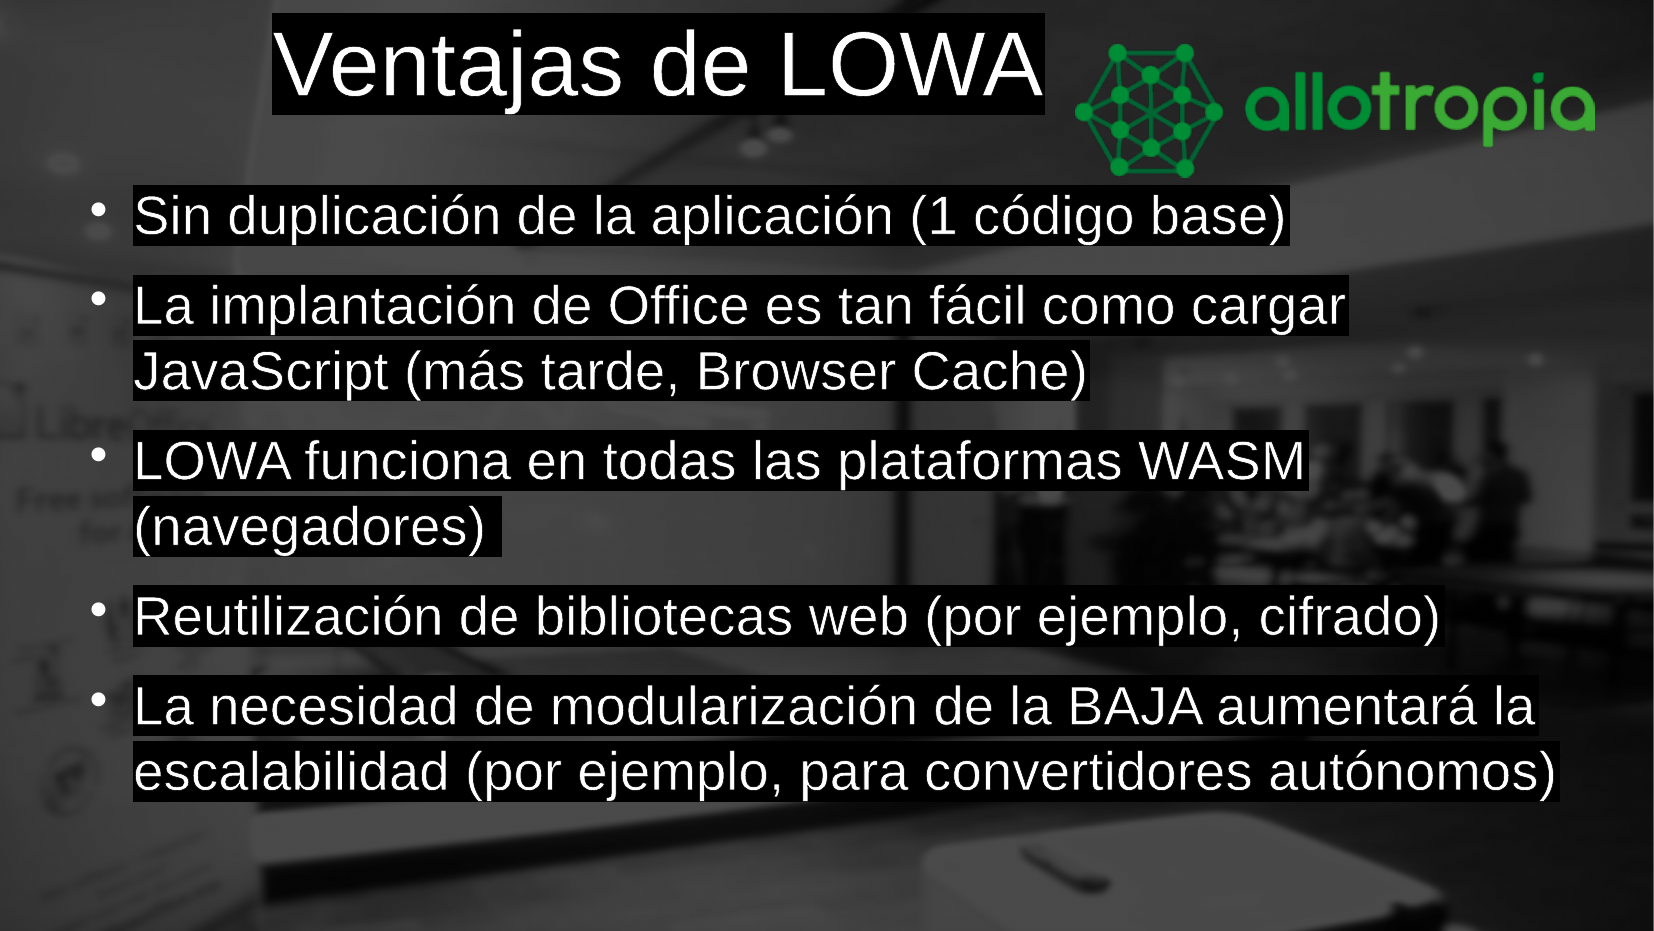

# Ventajas de LOWA
Sin duplicación de la aplicación (1 código base)
La implantación de Office es tan fácil como cargar JavaScript (más tarde, Browser Cache)
LOWA funciona en todas las plataformas WASM (navegadores)
Reutilización de bibliotecas web (por ejemplo, cifrado)
La necesidad de modularización de la BAJA aumentará la escalabilidad (por ejemplo, para convertidores autónomos)